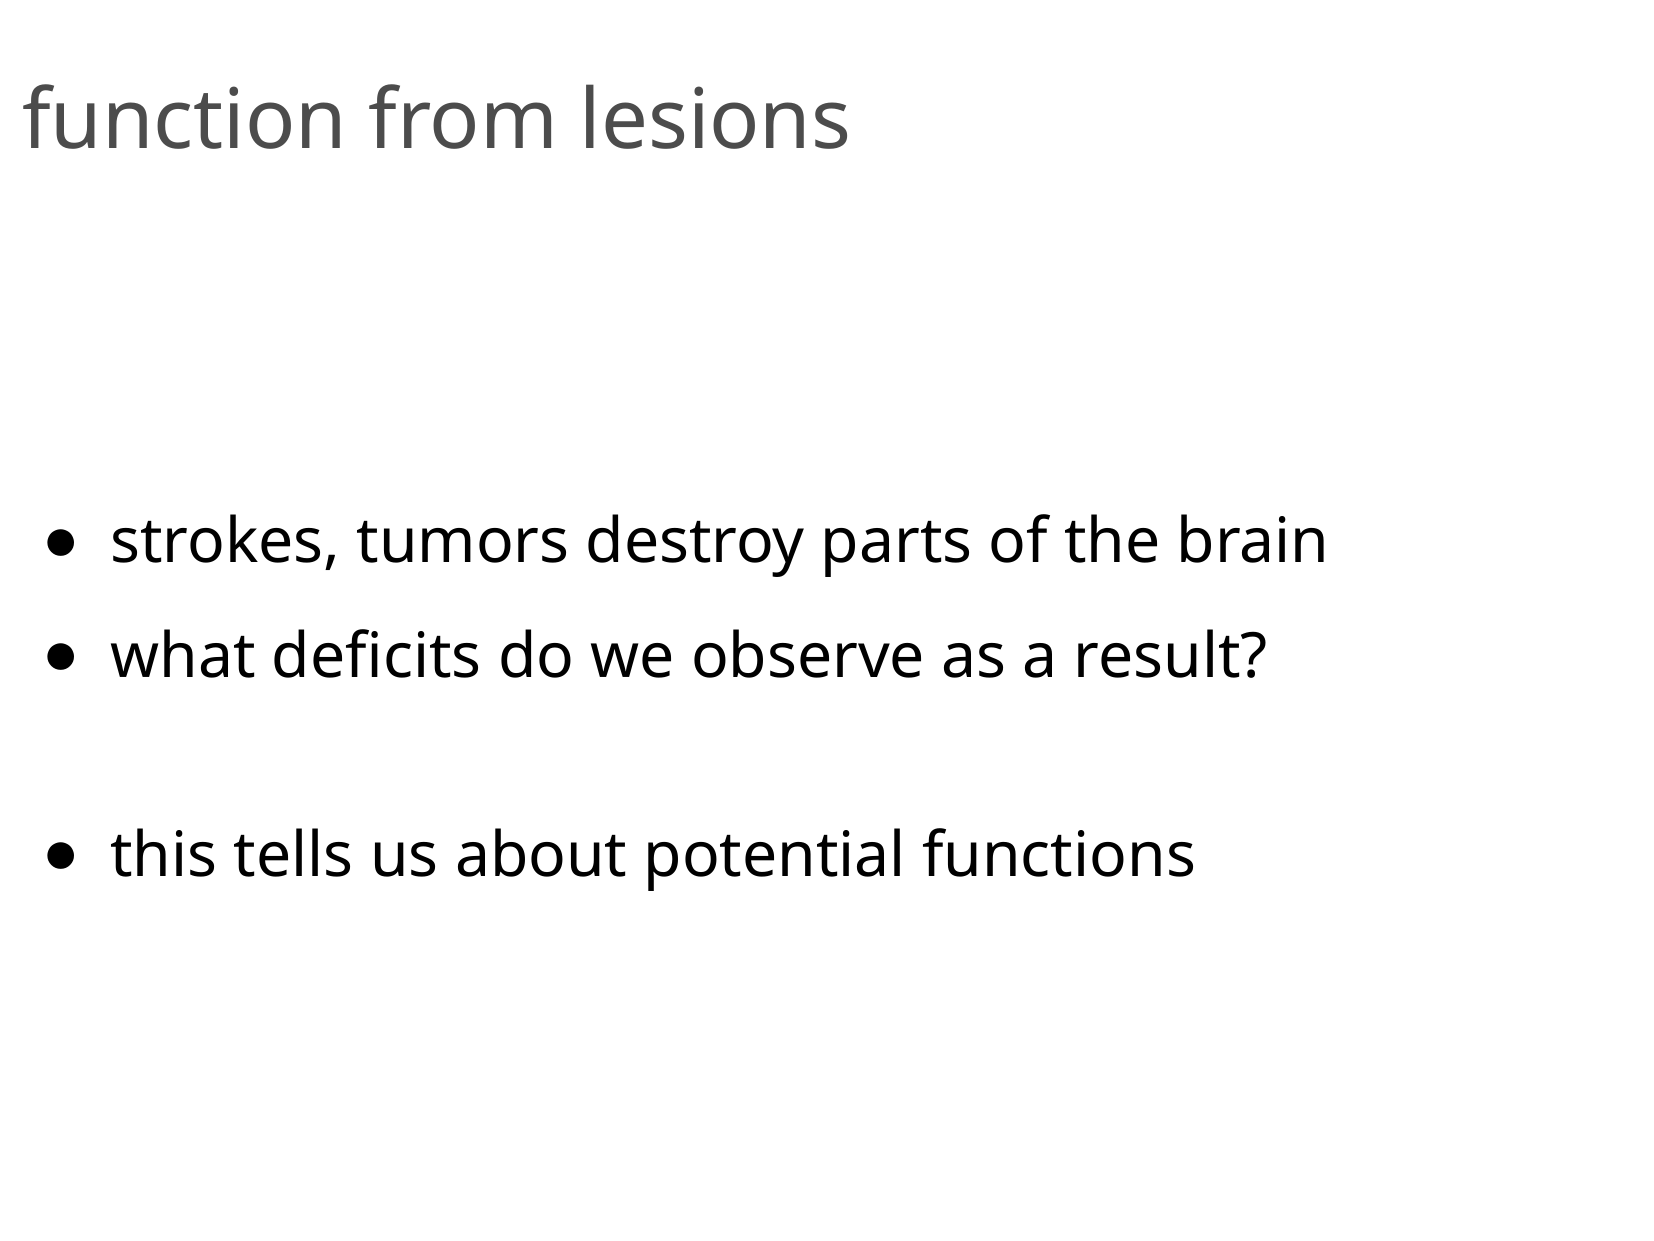

# function from lesions
strokes, tumors destroy parts of the brain
what deficits do we observe as a result?
this tells us about potential functions